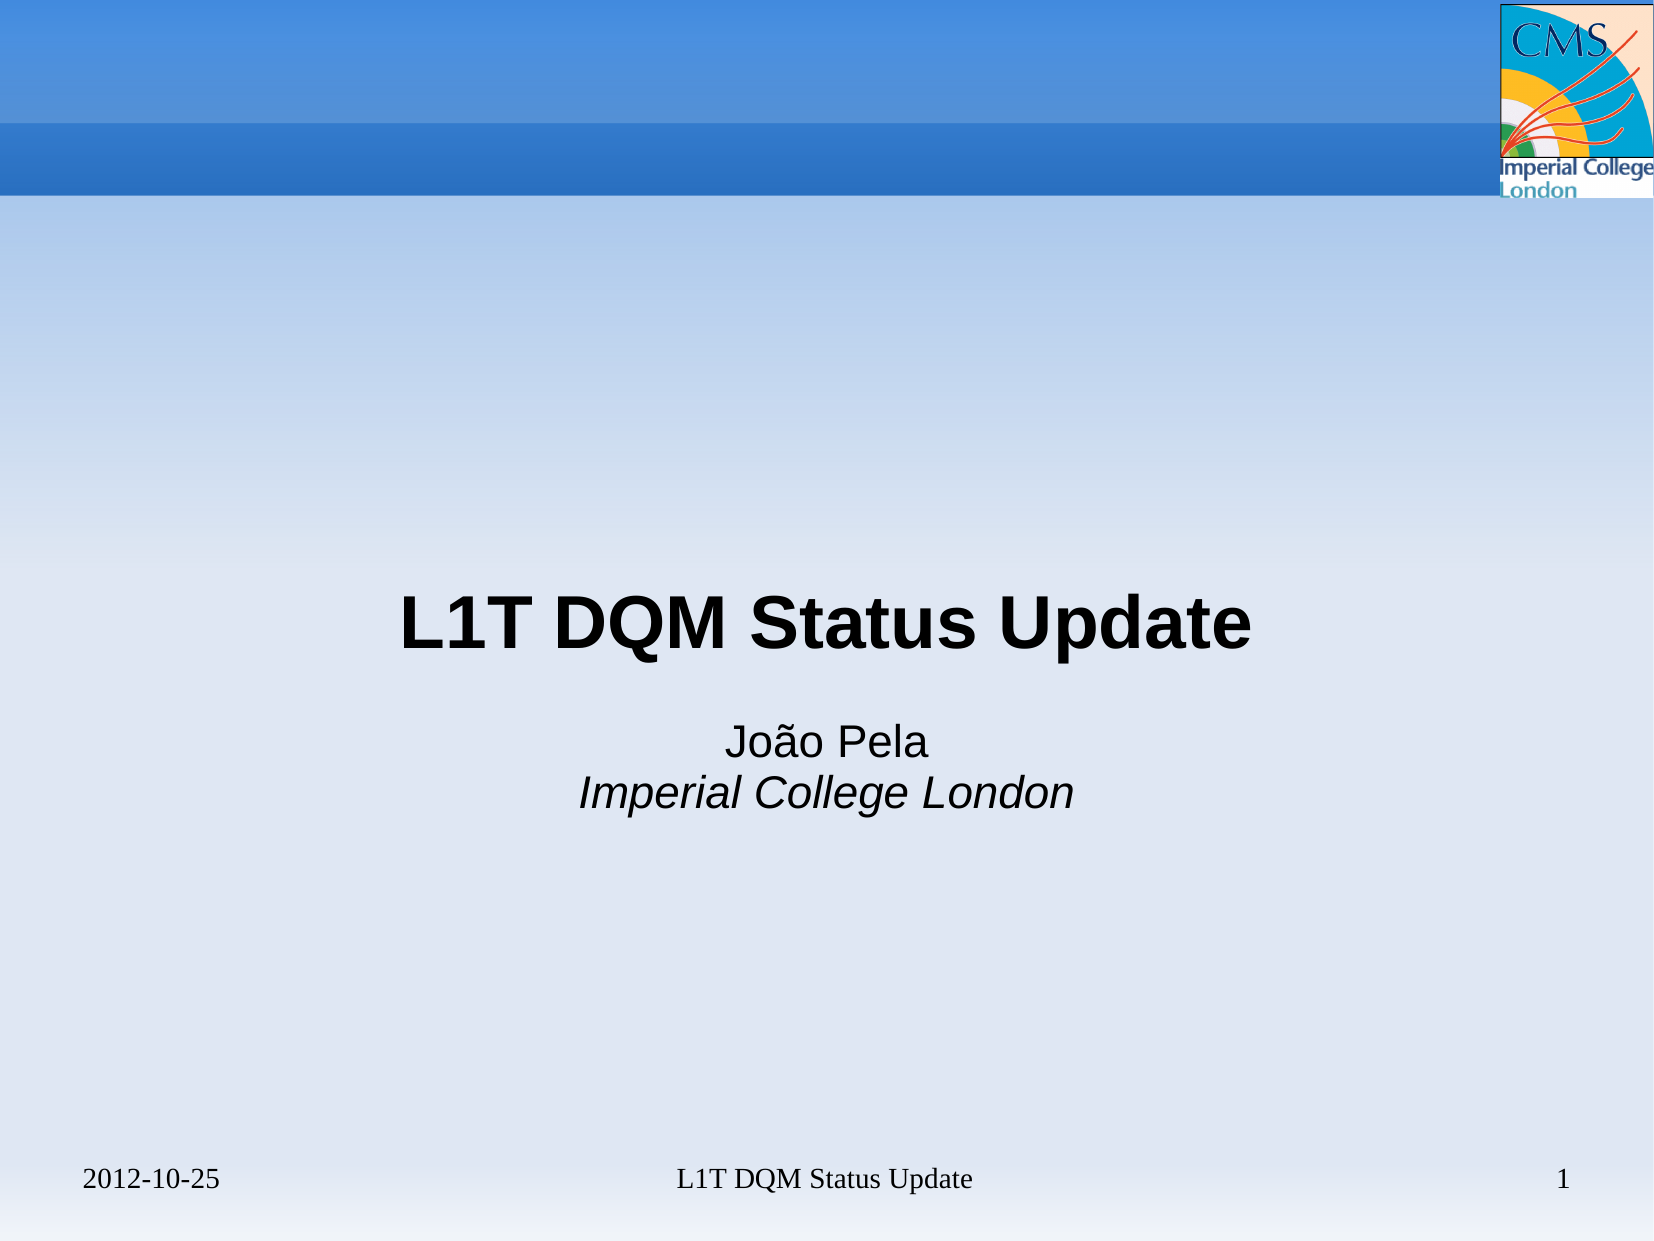

# L1T DQM Status Update
João Pela
Imperial College London
2012-10-25
L1T DQM Status Update
1